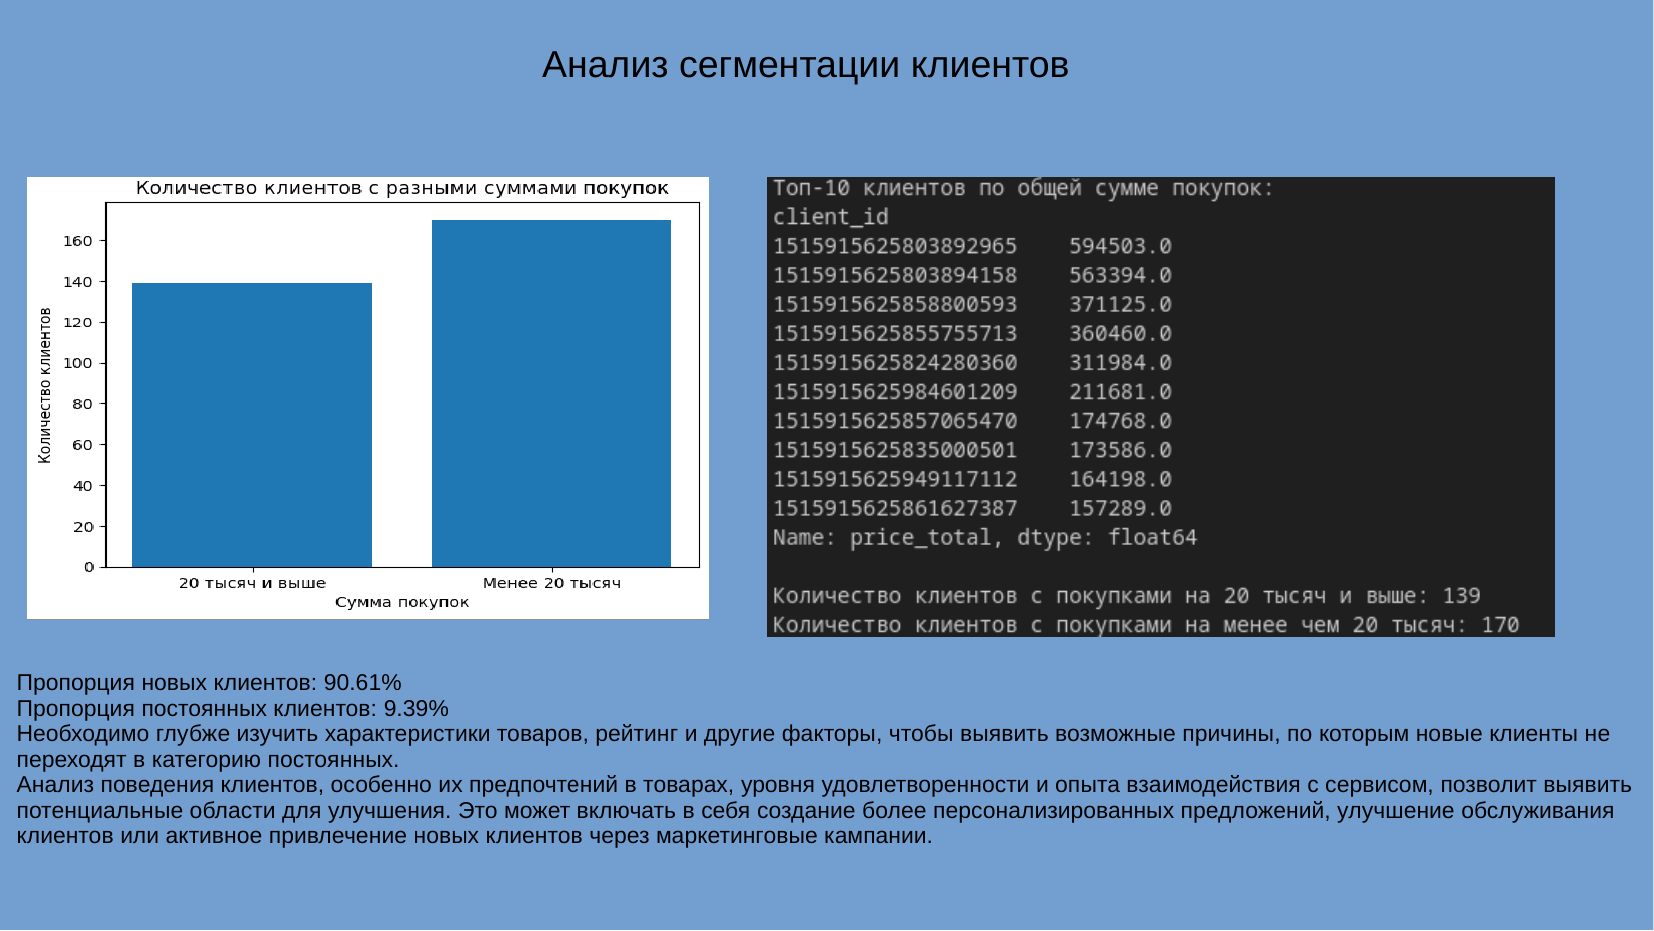

# Анализ сегментации клиентов
Пропорция новых клиентов: 90.61%
Пропорция постоянных клиентов: 9.39%
Необходимо глубже изучить характеристики товаров, рейтинг и другие факторы, чтобы выявить возможные причины, по которым новые клиенты не переходят в категорию постоянных.
Анализ поведения клиентов, особенно их предпочтений в товарах, уровня удовлетворенности и опыта взаимодействия с сервисом, позволит выявить потенциальные области для улучшения. Это может включать в себя создание более персонализированных предложений, улучшение обслуживания клиентов или активное привлечение новых клиентов через маркетинговые кампании.
12